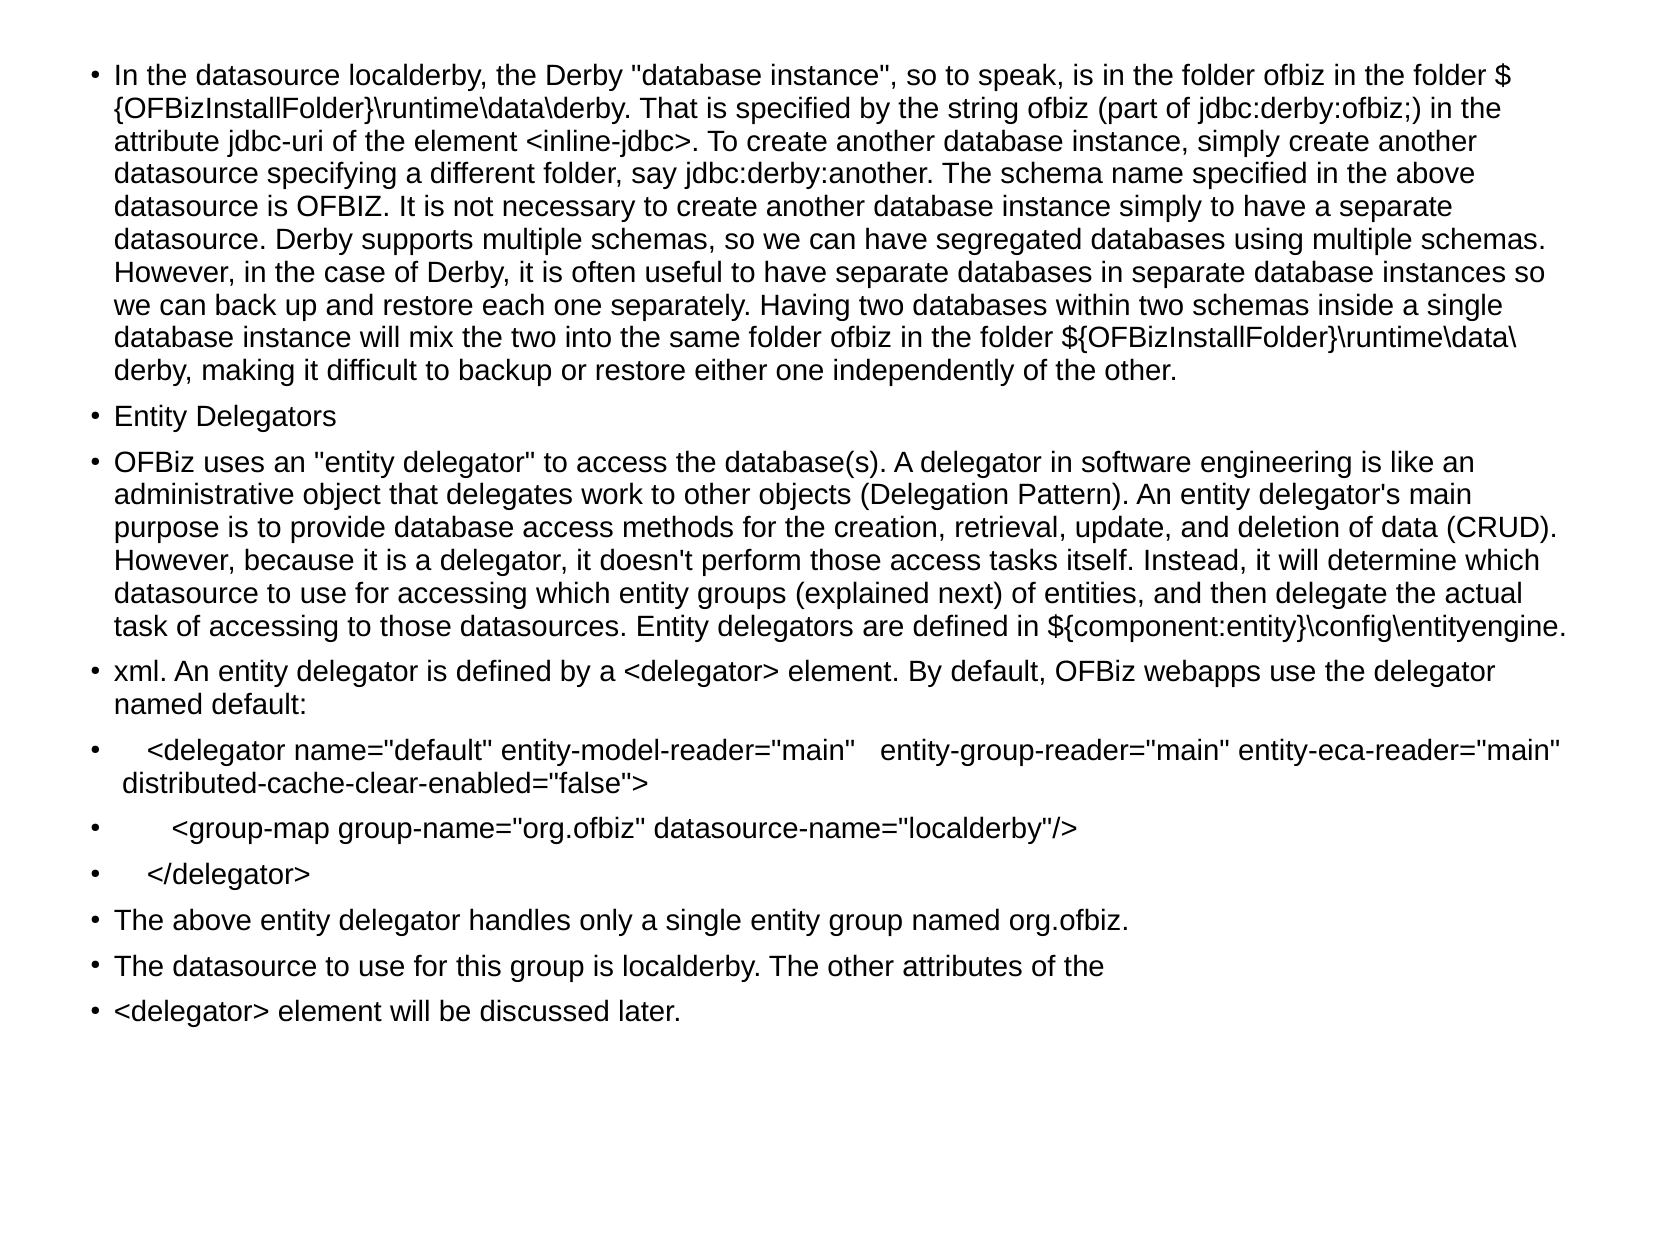

#
In the datasource localderby, the Derby "database instance", so to speak, is in the folder ofbiz in the folder ${OFBizInstallFolder}\runtime\data\derby. That is specified by the string ofbiz (part of jdbc:derby:ofbiz;) in the attribute jdbc-uri of the element <inline-jdbc>. To create another database instance, simply create another datasource specifying a different folder, say jdbc:derby:another. The schema name specified in the above datasource is OFBIZ. It is not necessary to create another database instance simply to have a separate datasource. Derby supports multiple schemas, so we can have segregated databases using multiple schemas. However, in the case of Derby, it is often useful to have separate databases in separate database instances so we can back up and restore each one separately. Having two databases within two schemas inside a single database instance will mix the two into the same folder ofbiz in the folder ${OFBizInstallFolder}\runtime\data\derby, making it difficult to backup or restore either one independently of the other.
Entity Delegators
OFBiz uses an "entity delegator" to access the database(s). A delegator in software engineering is like an administrative object that delegates work to other objects (Delegation Pattern). An entity delegator's main purpose is to provide database access methods for the creation, retrieval, update, and deletion of data (CRUD). However, because it is a delegator, it doesn't perform those access tasks itself. Instead, it will determine which datasource to use for accessing which entity groups (explained next) of entities, and then delegate the actual task of accessing to those datasources. Entity delegators are defined in ${component:entity}\config\entityengine.
xml. An entity delegator is defined by a <delegator> element. By default, OFBiz webapps use the delegator named default:
 <delegator name="default" entity-model-reader="main" entity-group-reader="main" entity-eca-reader="main" distributed-cache-clear-enabled="false">
 <group-map group-name="org.ofbiz" datasource-name="localderby"/>
 </delegator>
The above entity delegator handles only a single entity group named org.ofbiz.
The datasource to use for this group is localderby. The other attributes of the
<delegator> element will be discussed later.